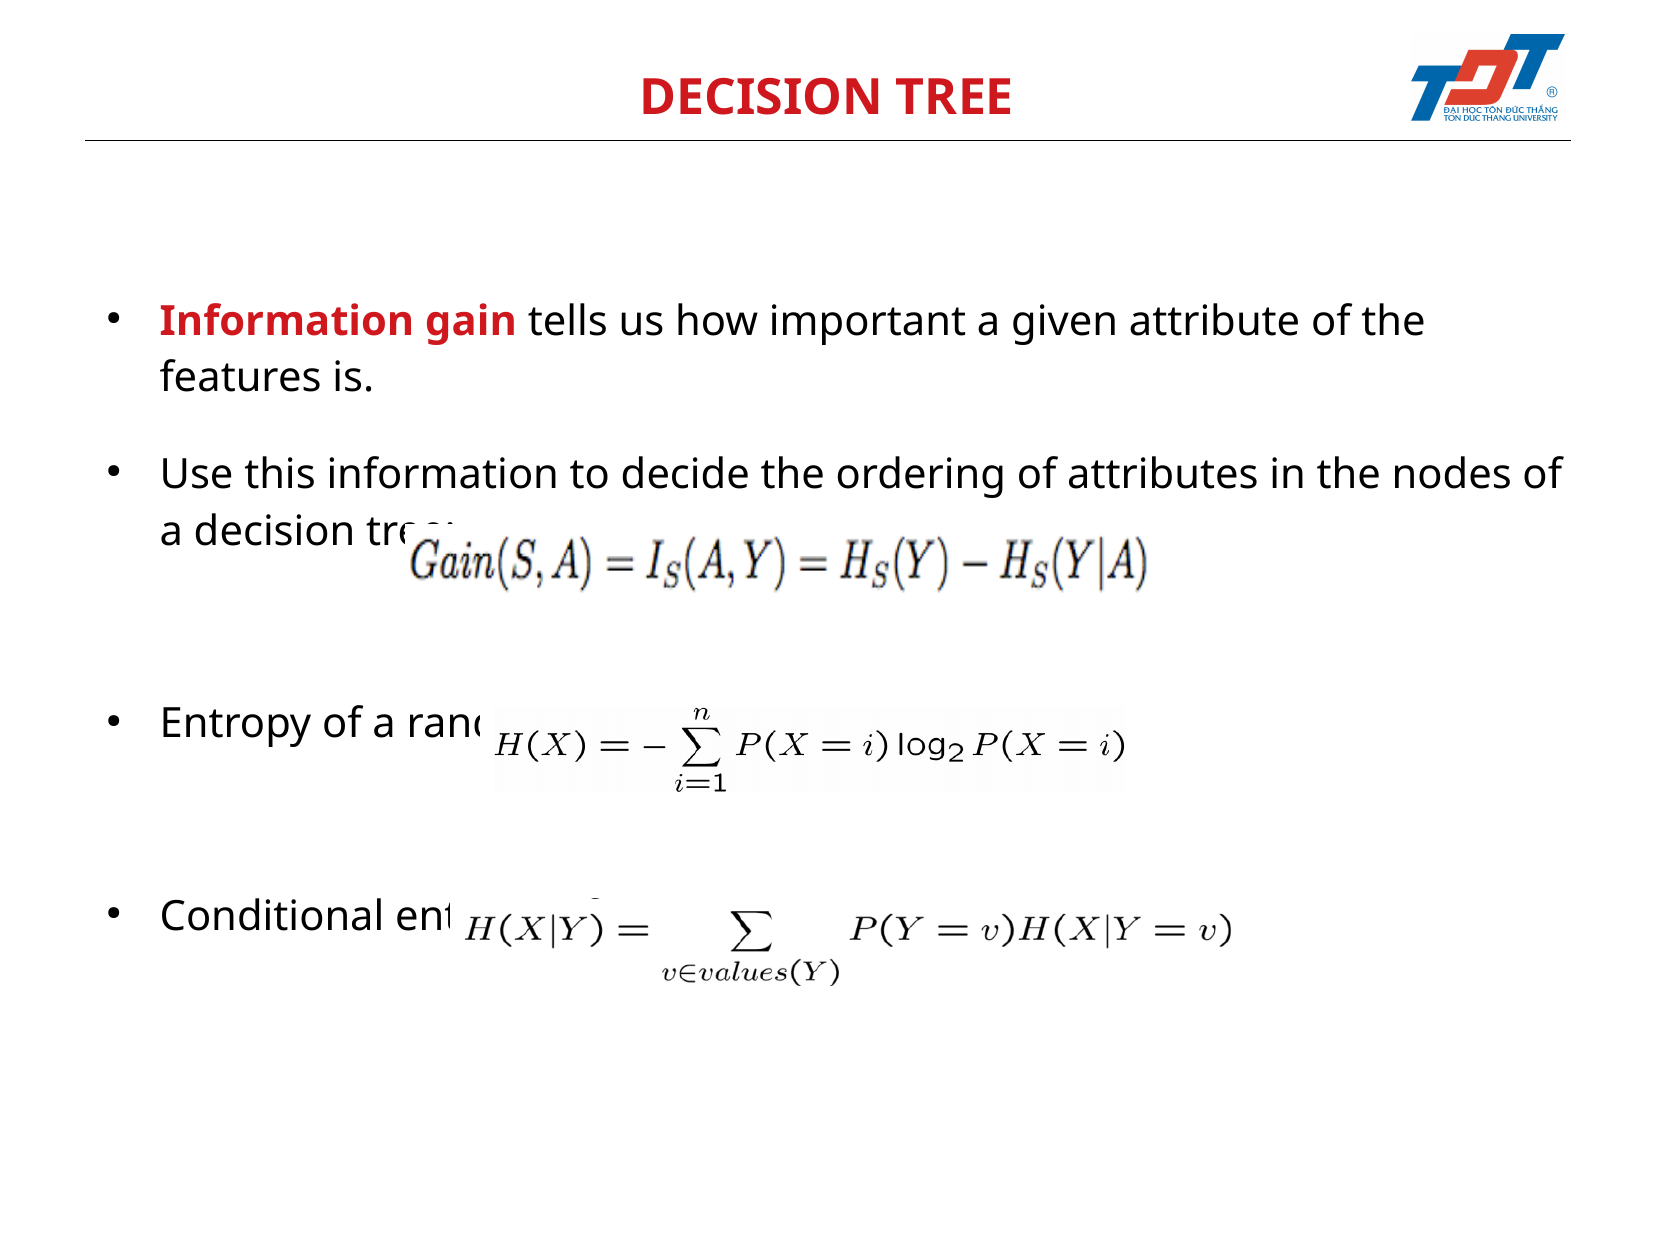

# DECISION TREE
Information gain tells us how important a given attribute of the features is.
Use this information to decide the ordering of attributes in the nodes of a decision tree:
Entropy of a random variable:
Conditional entropy of X given Y: